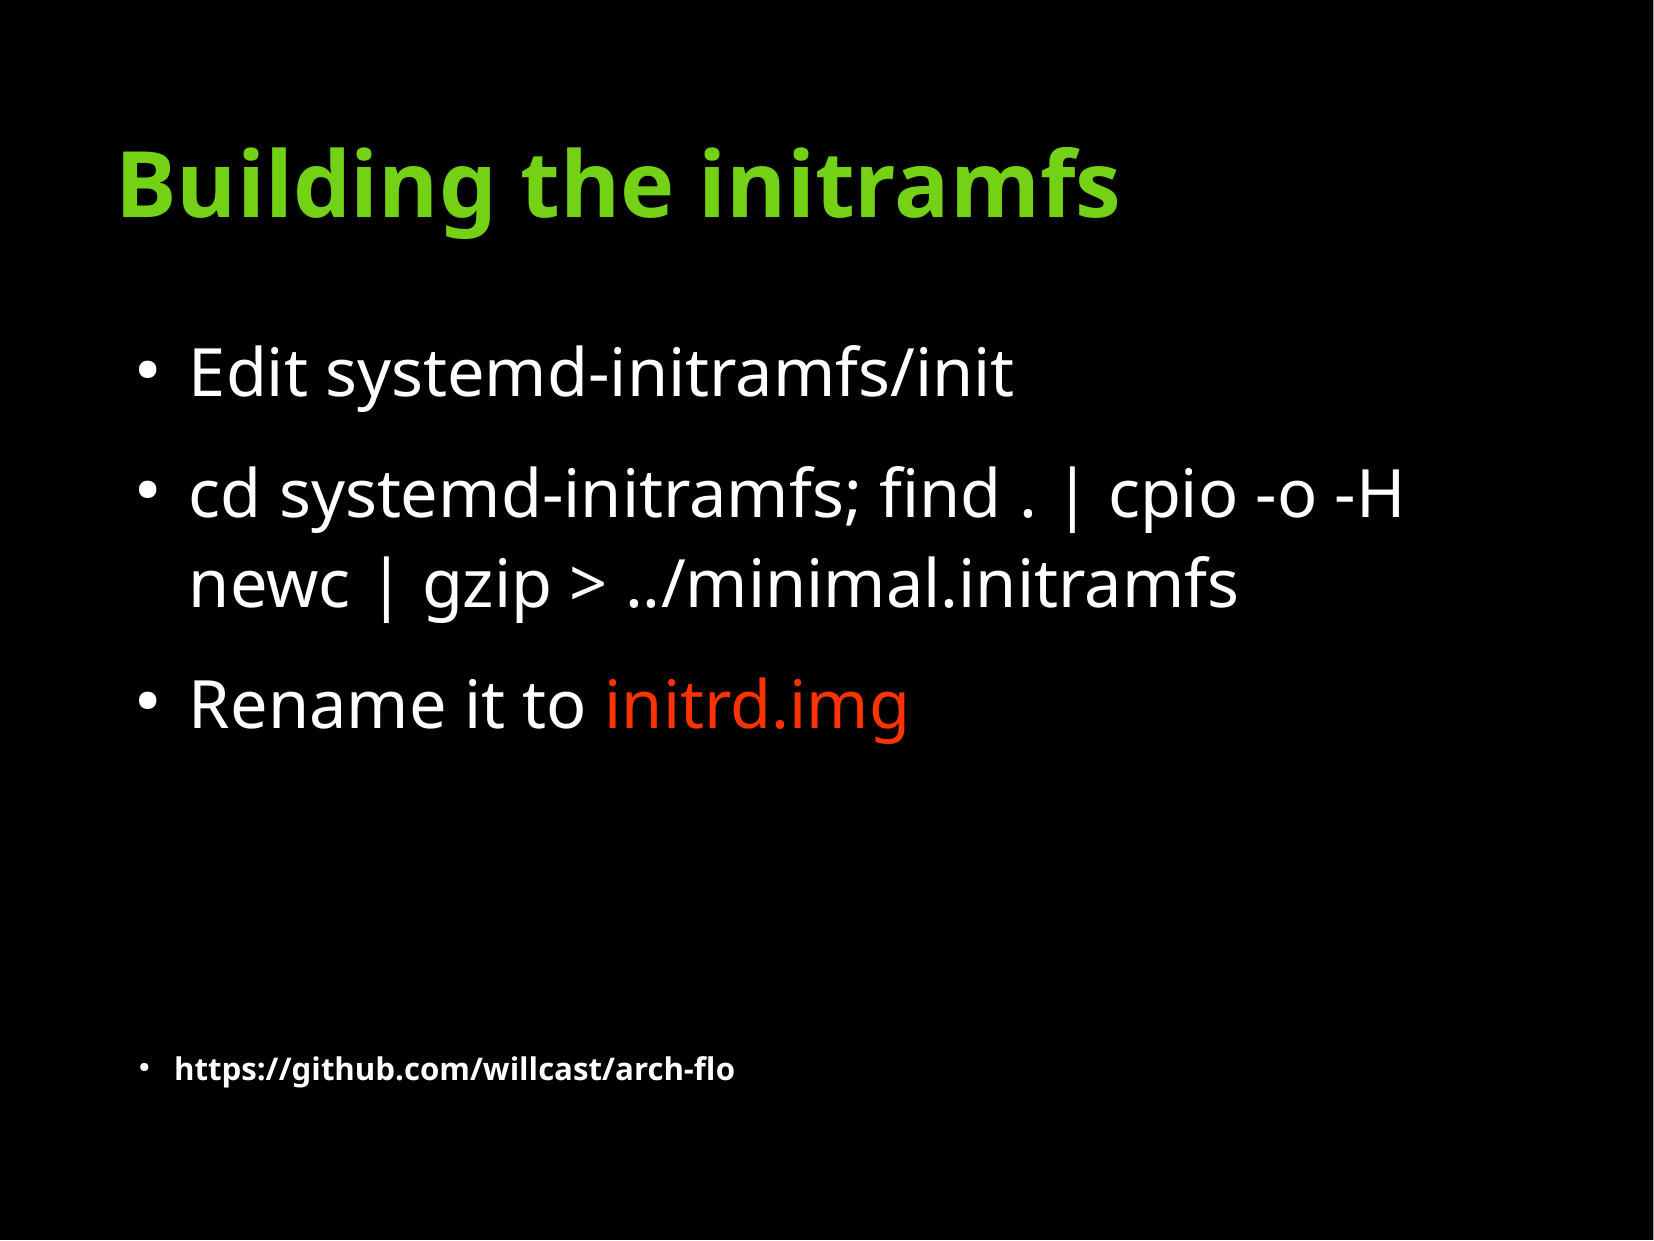

# Building the initramfs
Edit systemd-initramfs/init
cd systemd-initramfs; find . | cpio -o -H newc | gzip > ../minimal.initramfs
Rename it to initrd.img
https://github.com/willcast/arch-flo